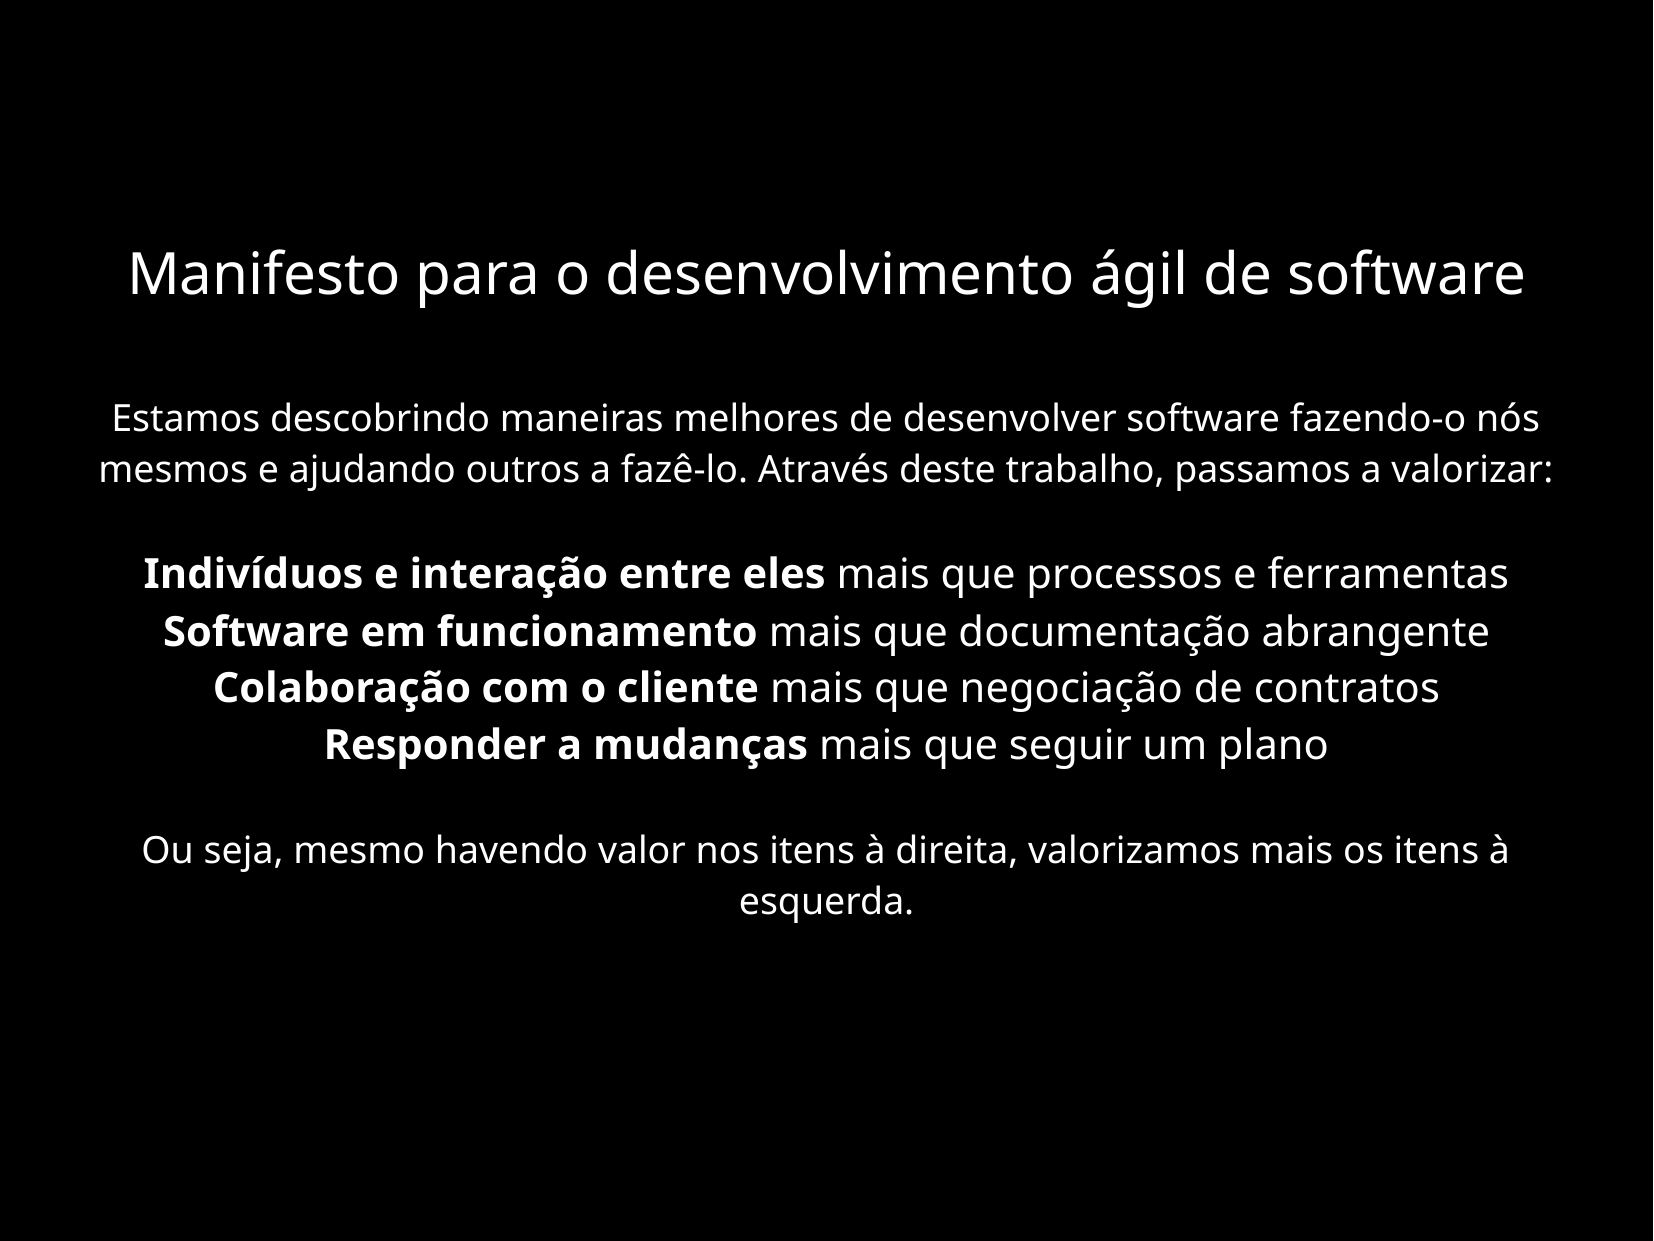

Manifesto para o desenvolvimento ágil de software
Estamos descobrindo maneiras melhores de desenvolver software fazendo-o nós mesmos e ajudando outros a fazê-lo. Através deste trabalho, passamos a valorizar:
Indivíduos e interação entre eles mais que processos e ferramentas
Software em funcionamento mais que documentação abrangente
Colaboração com o cliente mais que negociação de contratos
Responder a mudanças mais que seguir um plano
Ou seja, mesmo havendo valor nos itens à direita, valorizamos mais os itens à esquerda.